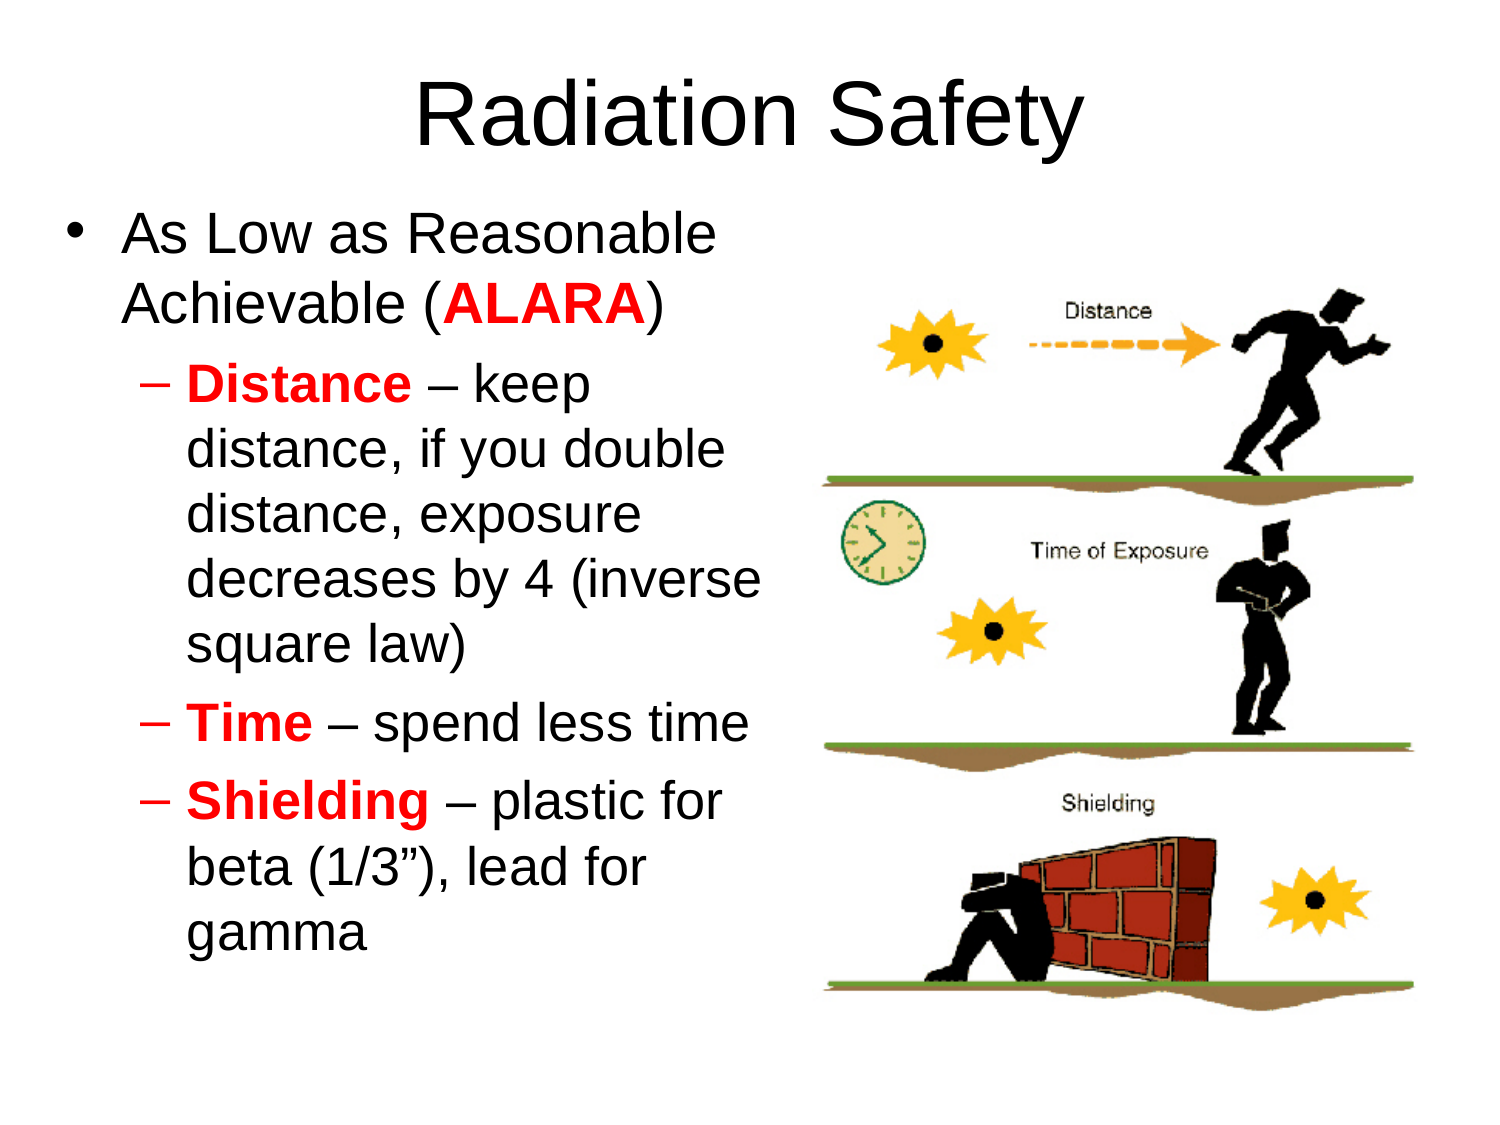

# Radiation Safety
As Low as Reasonable Achievable (ALARA)
Distance – keep distance, if you double distance, exposure decreases by 4 (inverse square law)
Time – spend less time
Shielding – plastic for beta (1/3”), lead for gamma